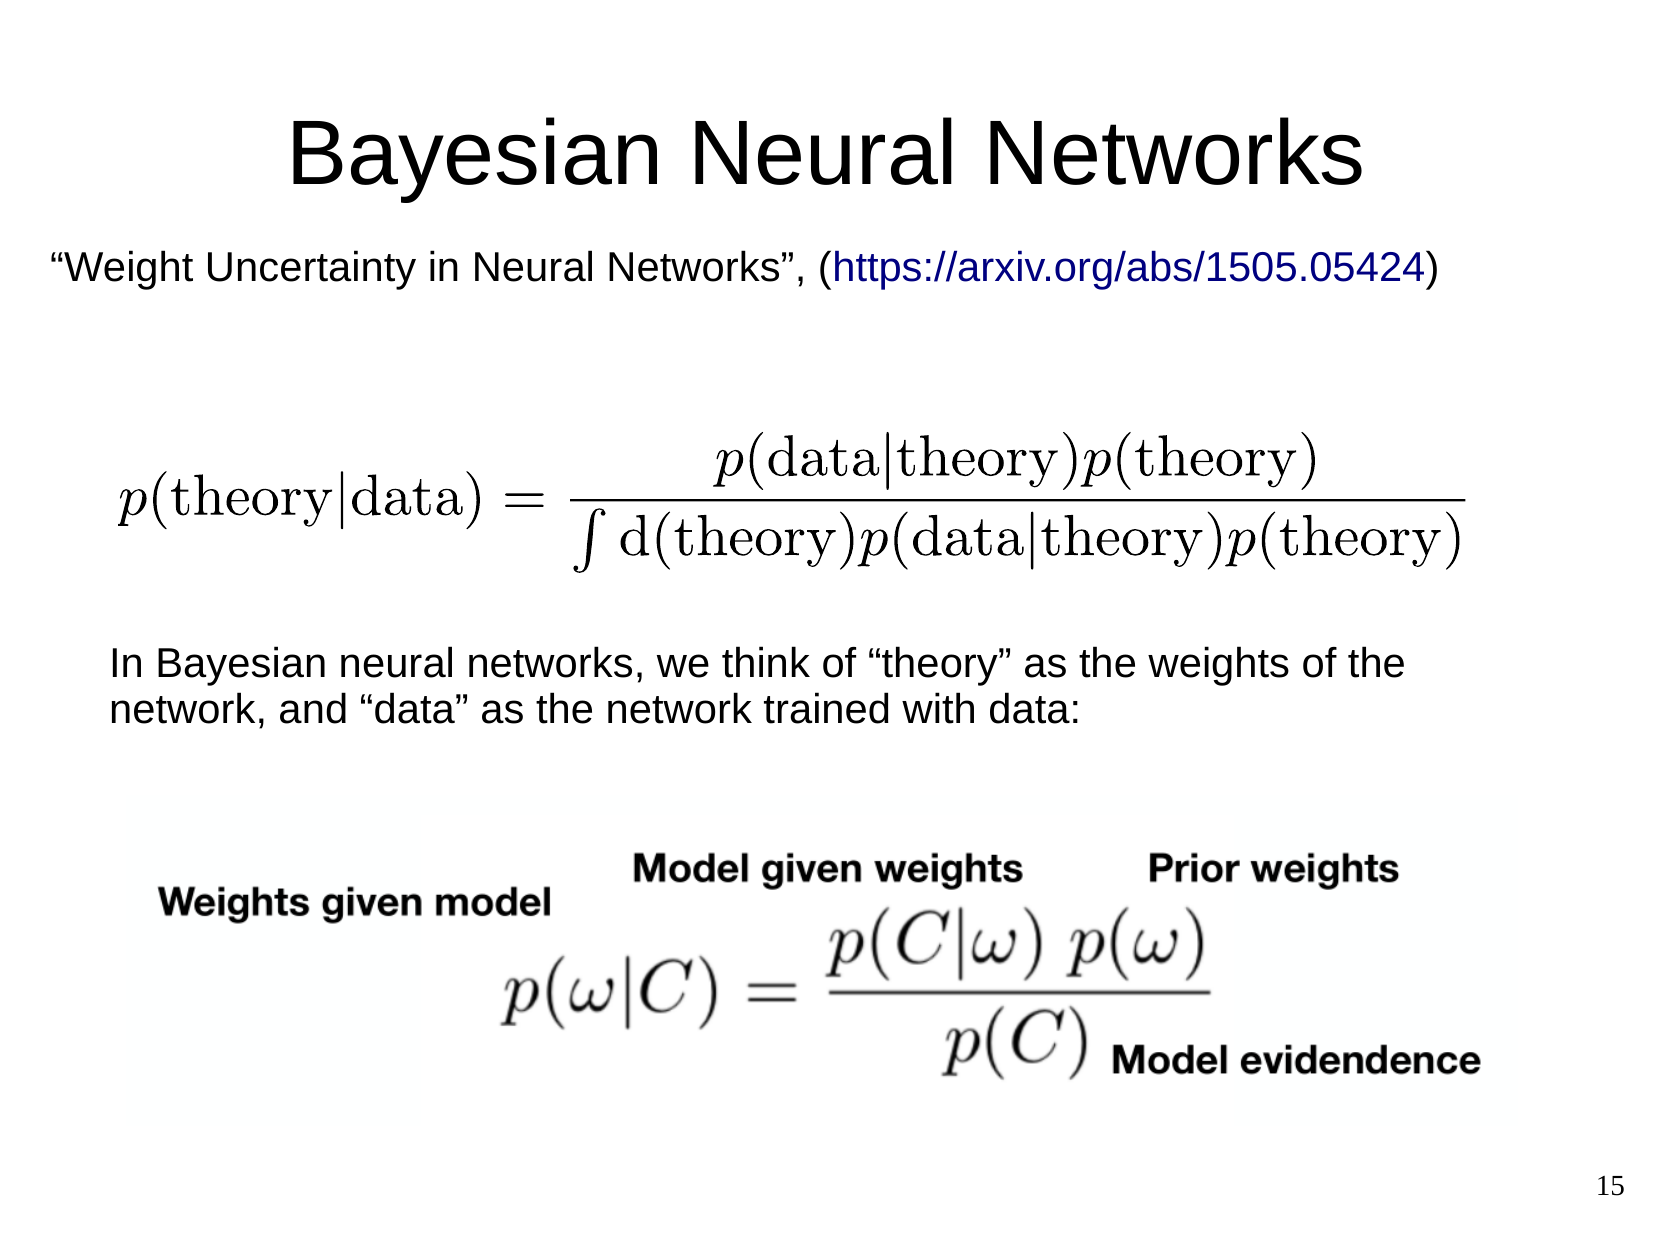

# Bayesian Neural Networks
“Weight Uncertainty in Neural Networks”, (https://arxiv.org/abs/1505.05424)
In Bayesian neural networks, we think of “theory” as the weights of the
network, and “data” as the network trained with data:
15